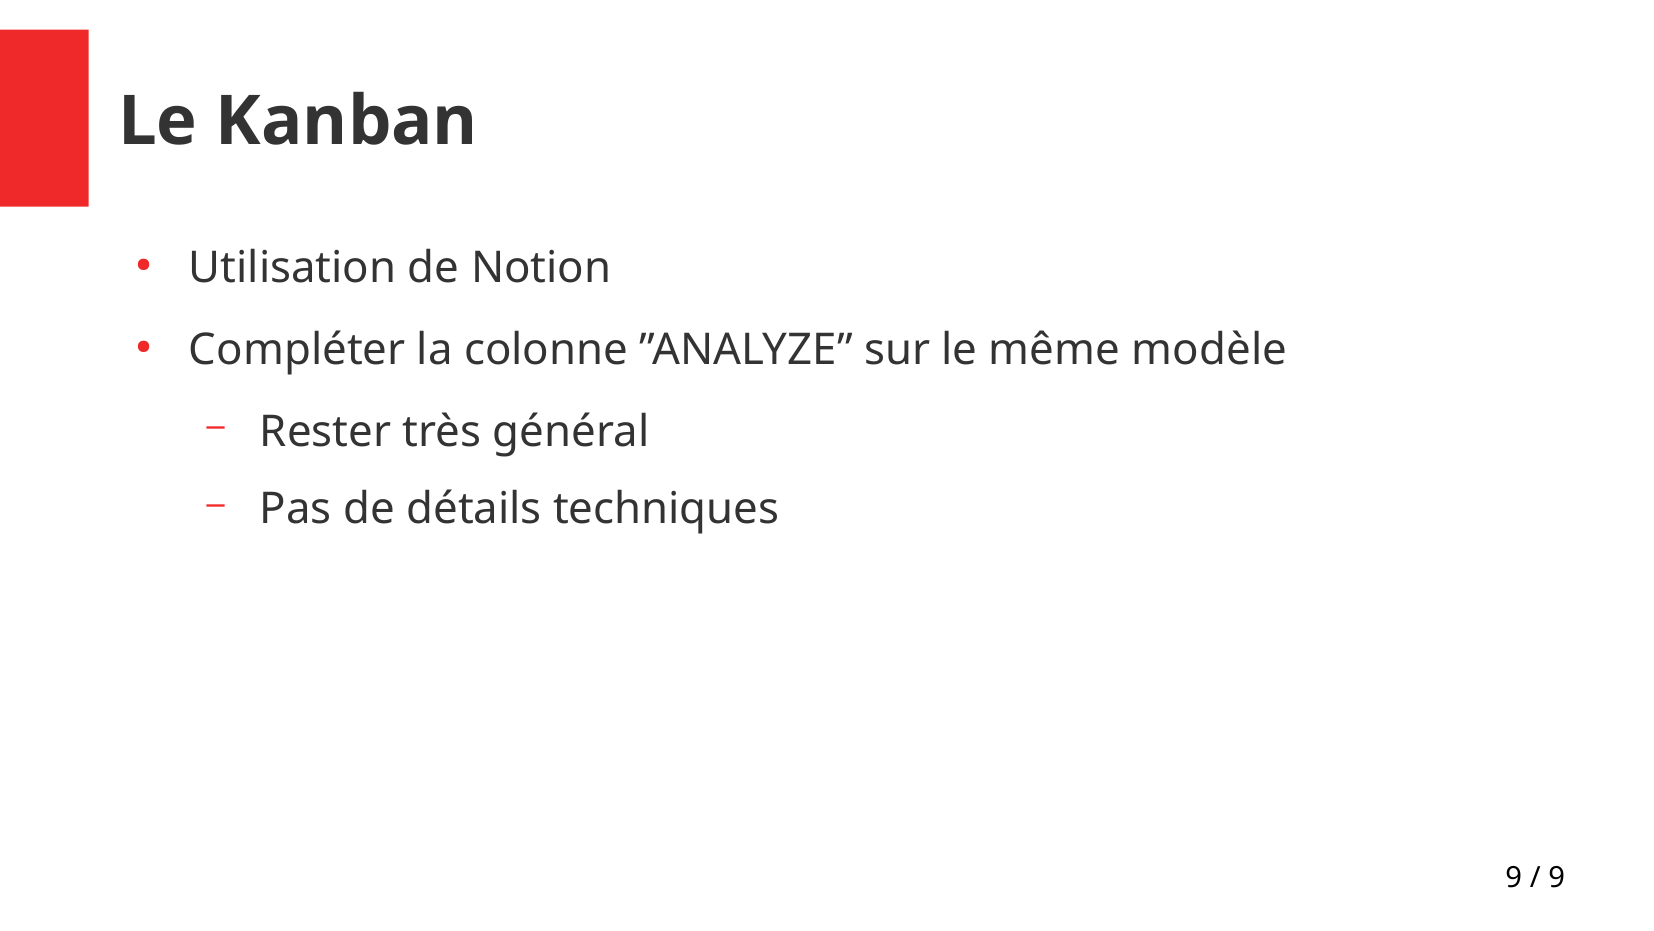

# Le Kanban
Utilisation de Notion
Compléter la colonne ”ANALYZE” sur le même modèle
Rester très général
Pas de détails techniques
9